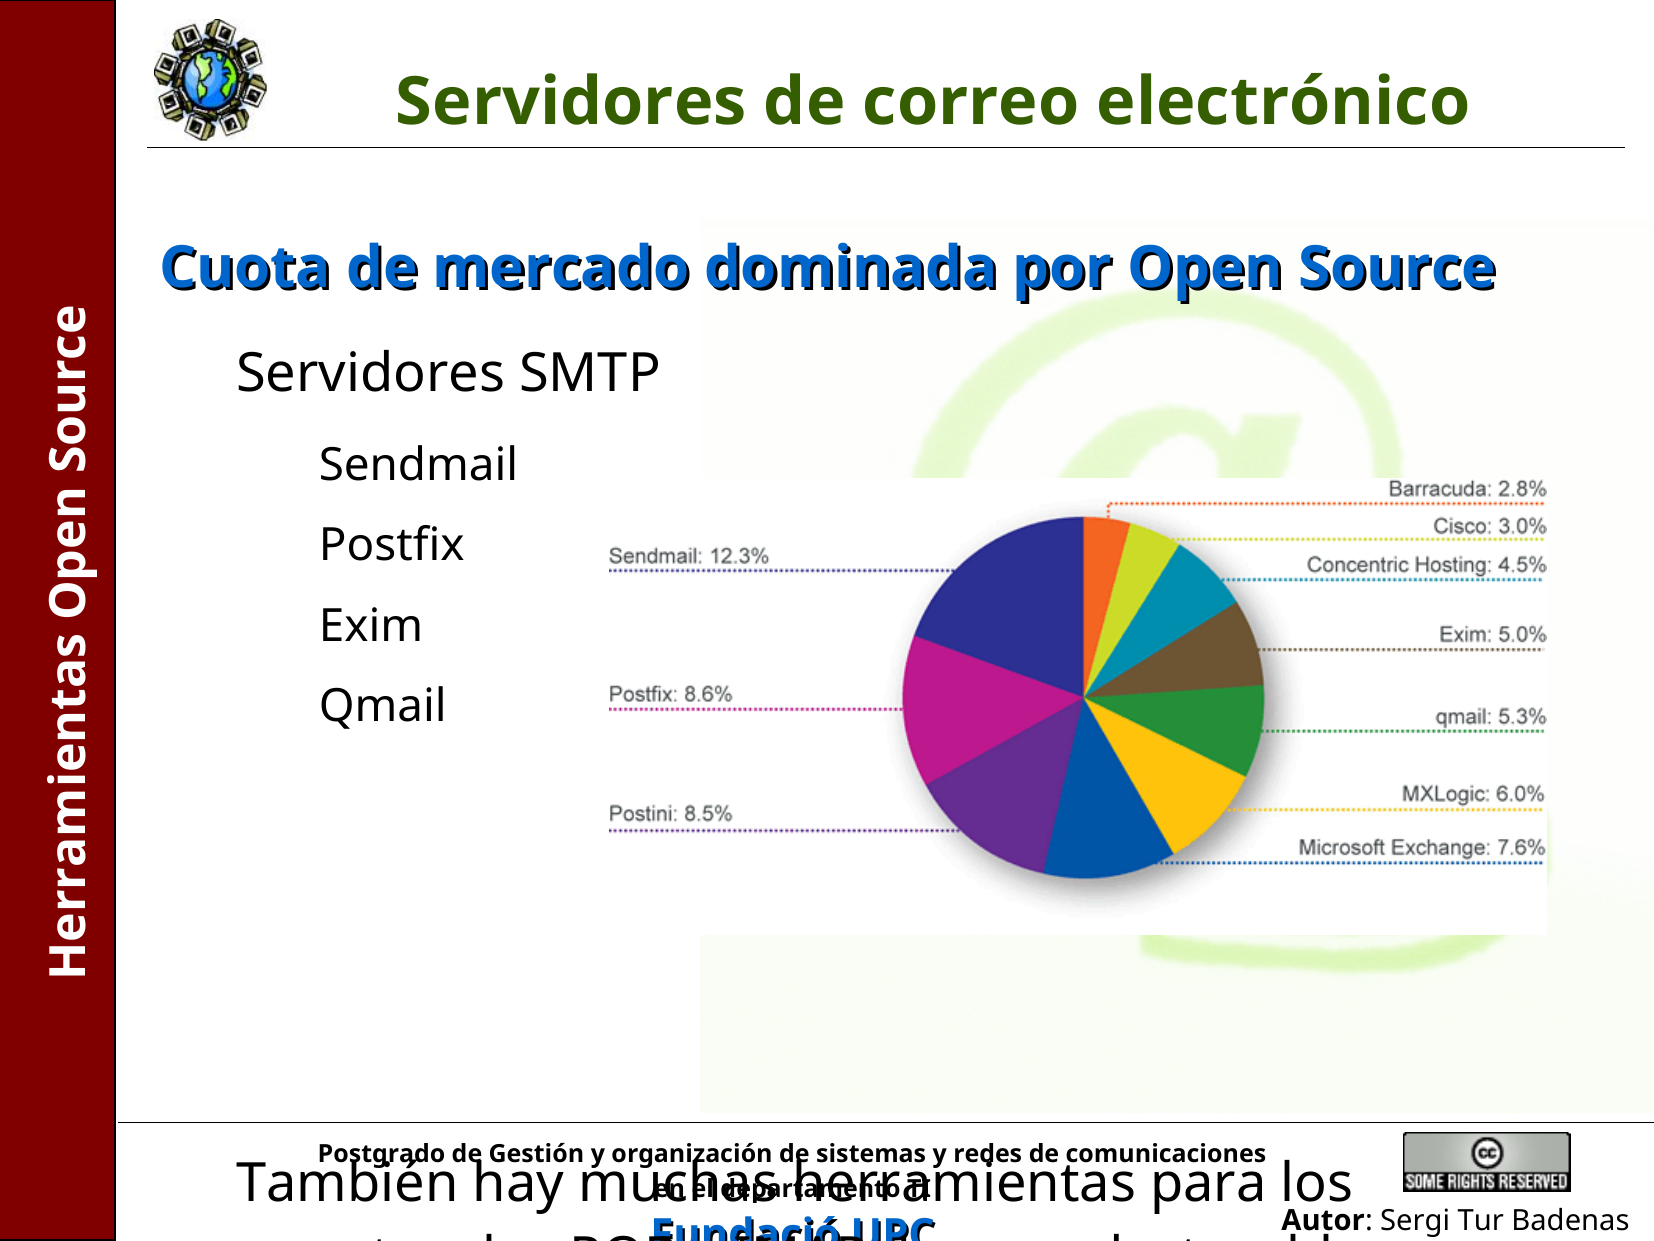

# Servidores de correo electrónico
Cuota de mercado dominada por Open Source
Servidores SMTP
Sendmail
Postfix
Exim
Qmail
También hay muchas herramientas para los protocolos POP y IMAP. La mas destacable Courier Mail Server